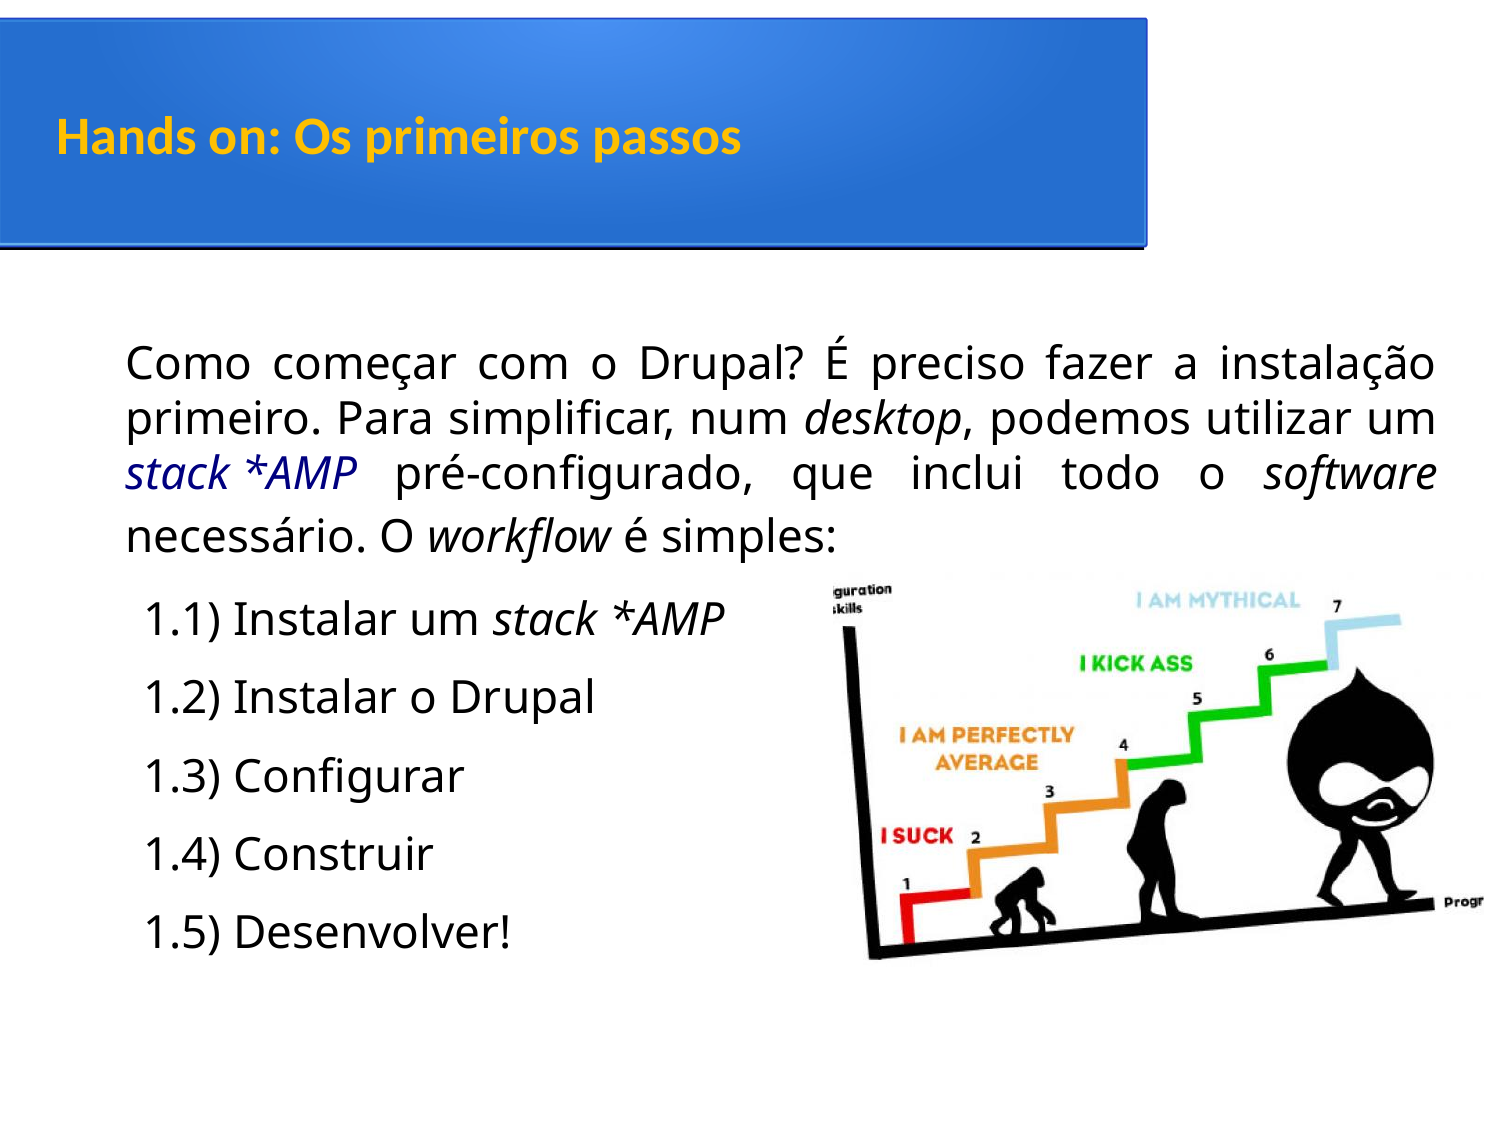

# Hands on: Os primeiros passos
Como começar com o Drupal? É preciso fazer a instalação primeiro. Para simplificar, num desktop, podemos utilizar um stack *AMP pré-configurado, que inclui todo o software necessário. O workflow é simples:
Instalar um stack *AMP
Instalar o Drupal
Configurar
Construir
Desenvolver!